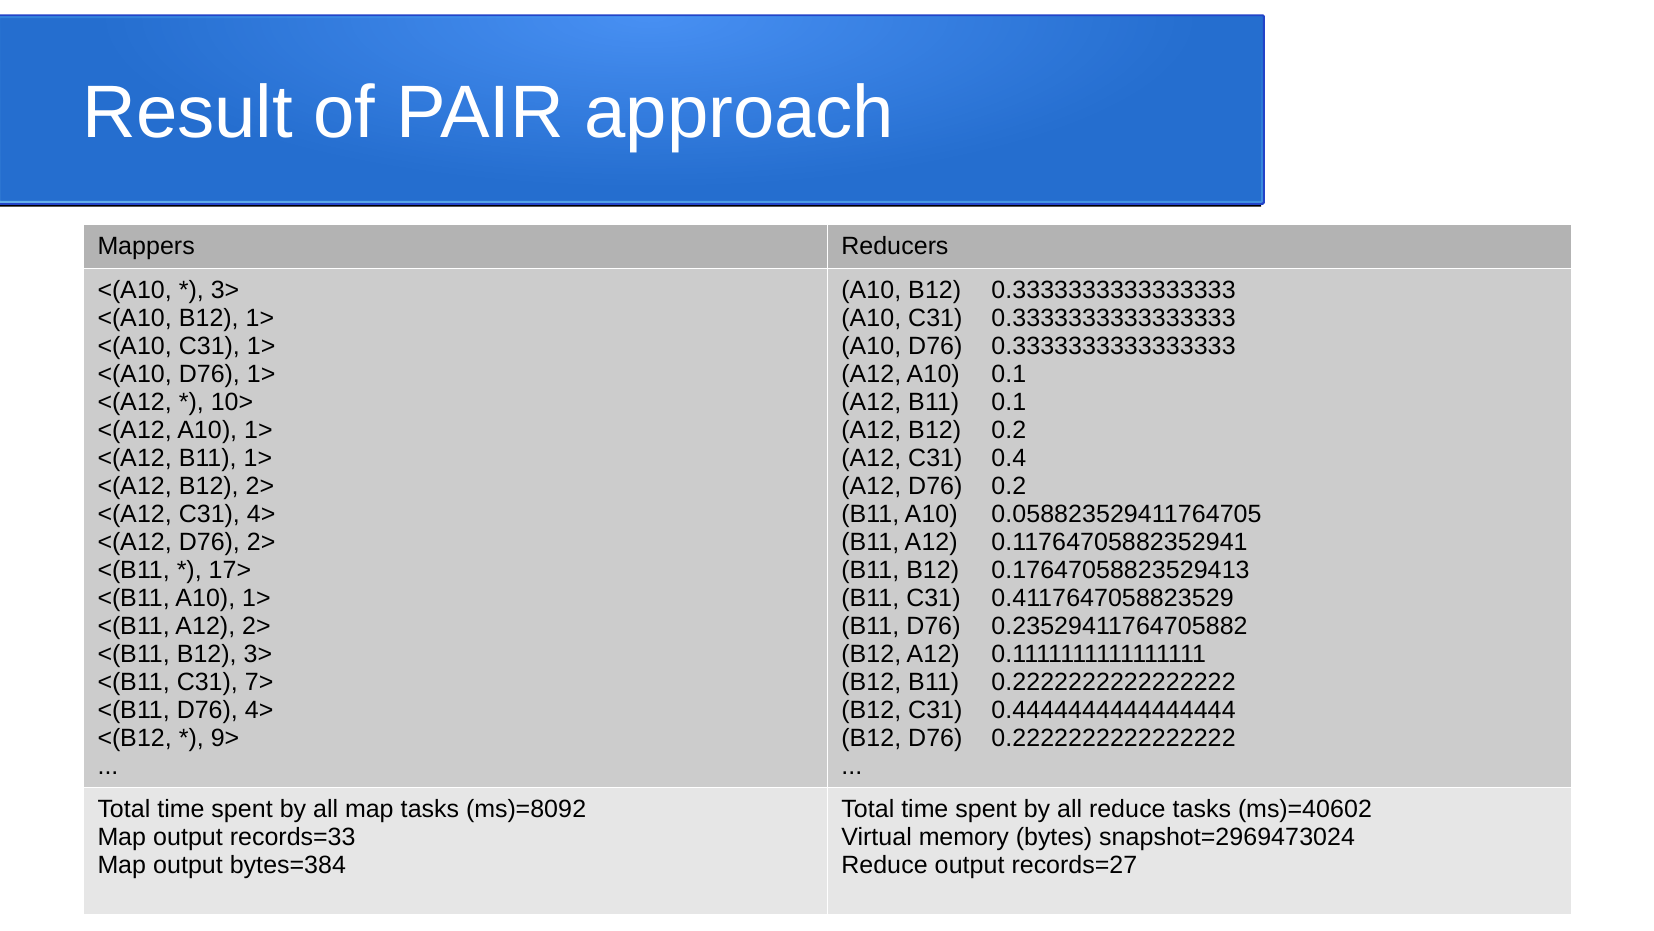

# Result of PAIR approach
| Mappers | Reducers |
| --- | --- |
| <(A10, \*), 3> <(A10, B12), 1> <(A10, C31), 1> <(A10, D76), 1> <(A12, \*), 10> <(A12, A10), 1> <(A12, B11), 1> <(A12, B12), 2> <(A12, C31), 4> <(A12, D76), 2> <(B11, \*), 17> <(B11, A10), 1> <(B11, A12), 2> <(B11, B12), 3> <(B11, C31), 7> <(B11, D76), 4> <(B12, \*), 9> ... | (A10, B12) 0.3333333333333333 (A10, C31) 0.3333333333333333 (A10, D76) 0.3333333333333333 (A12, A10) 0.1 (A12, B11) 0.1 (A12, B12) 0.2 (A12, C31) 0.4 (A12, D76) 0.2 (B11, A10) 0.058823529411764705 (B11, A12) 0.11764705882352941 (B11, B12) 0.17647058823529413 (B11, C31) 0.4117647058823529 (B11, D76) 0.23529411764705882 (B12, A12) 0.1111111111111111 (B12, B11) 0.2222222222222222 (B12, C31) 0.4444444444444444 (B12, D76) 0.2222222222222222 ... |
| Total time spent by all map tasks (ms)=8092 Map output records=33 Map output bytes=384 | Total time spent by all reduce tasks (ms)=40602 Virtual memory (bytes) snapshot=2969473024 Reduce output records=27 |